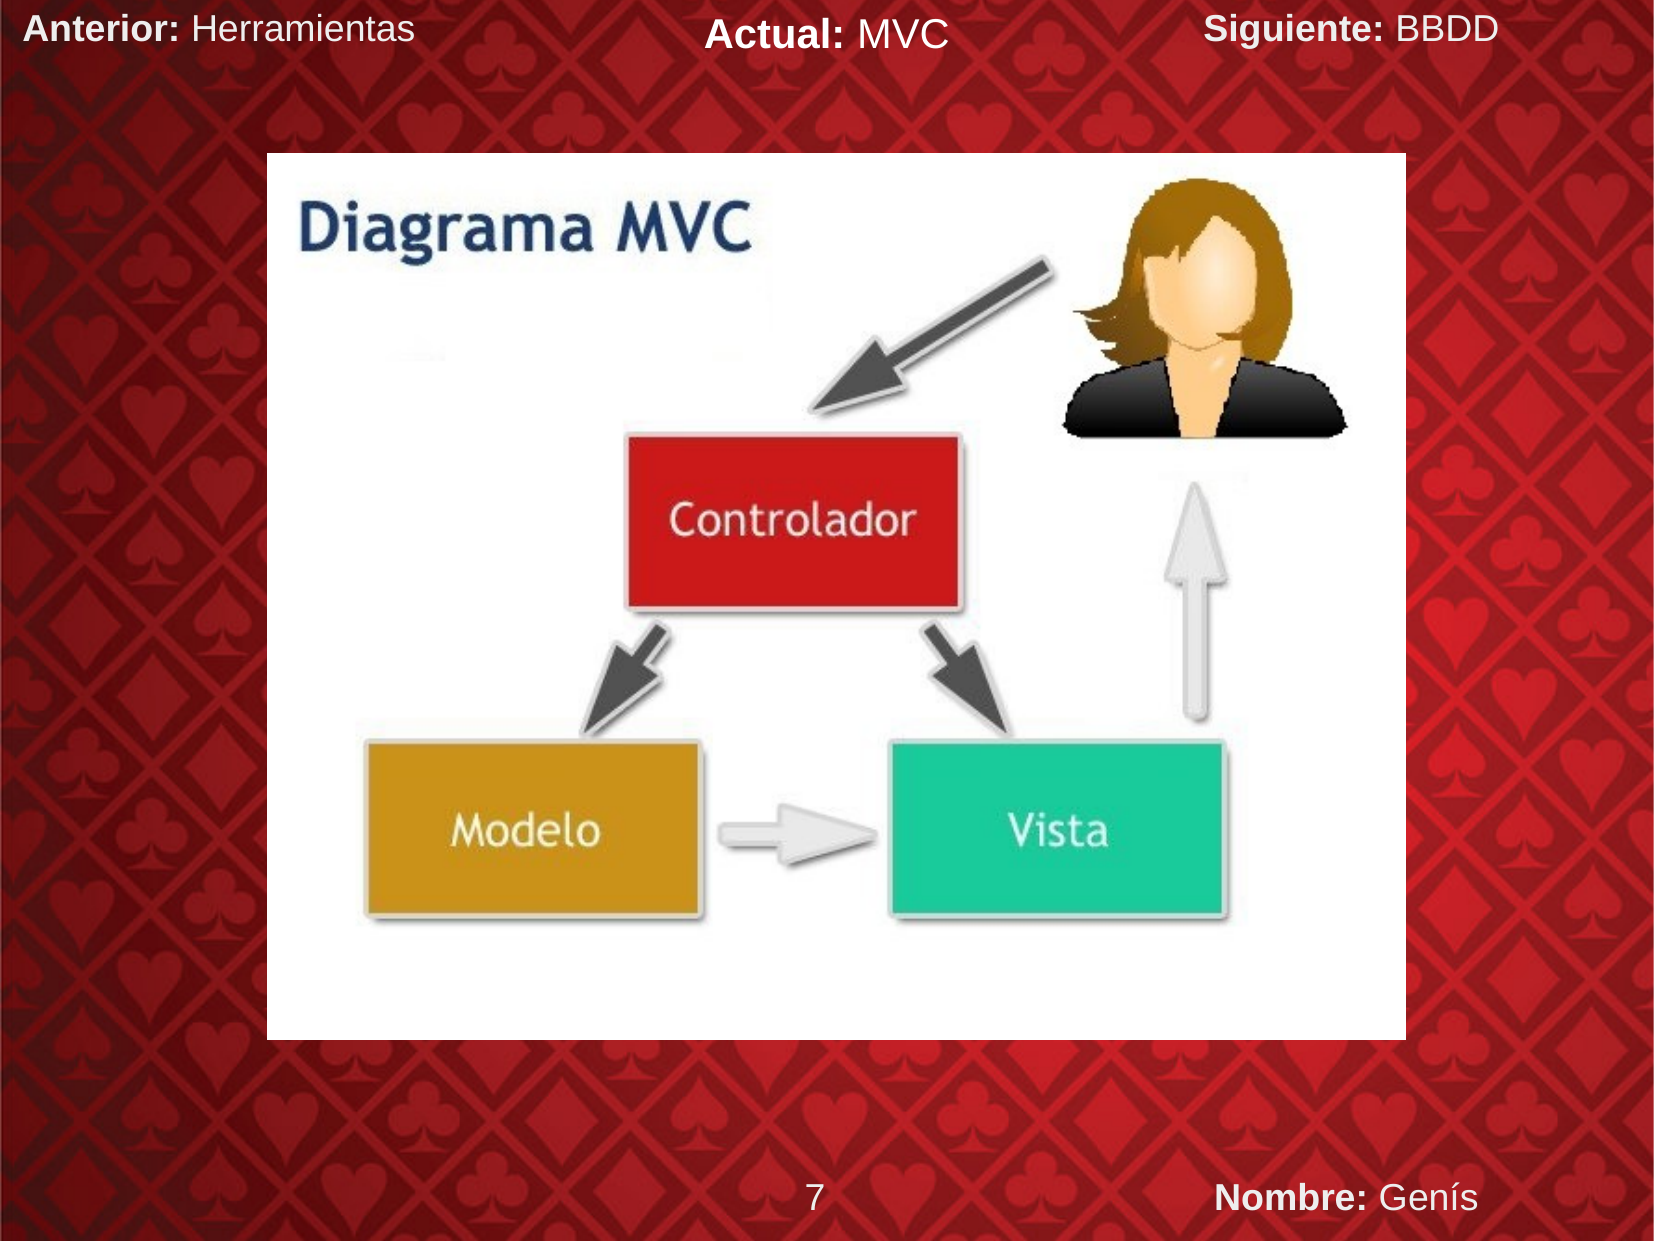

Actual: MVC
 Anterior: Herramientas
 Siguiente: BBDD
7
Nombre: Genís